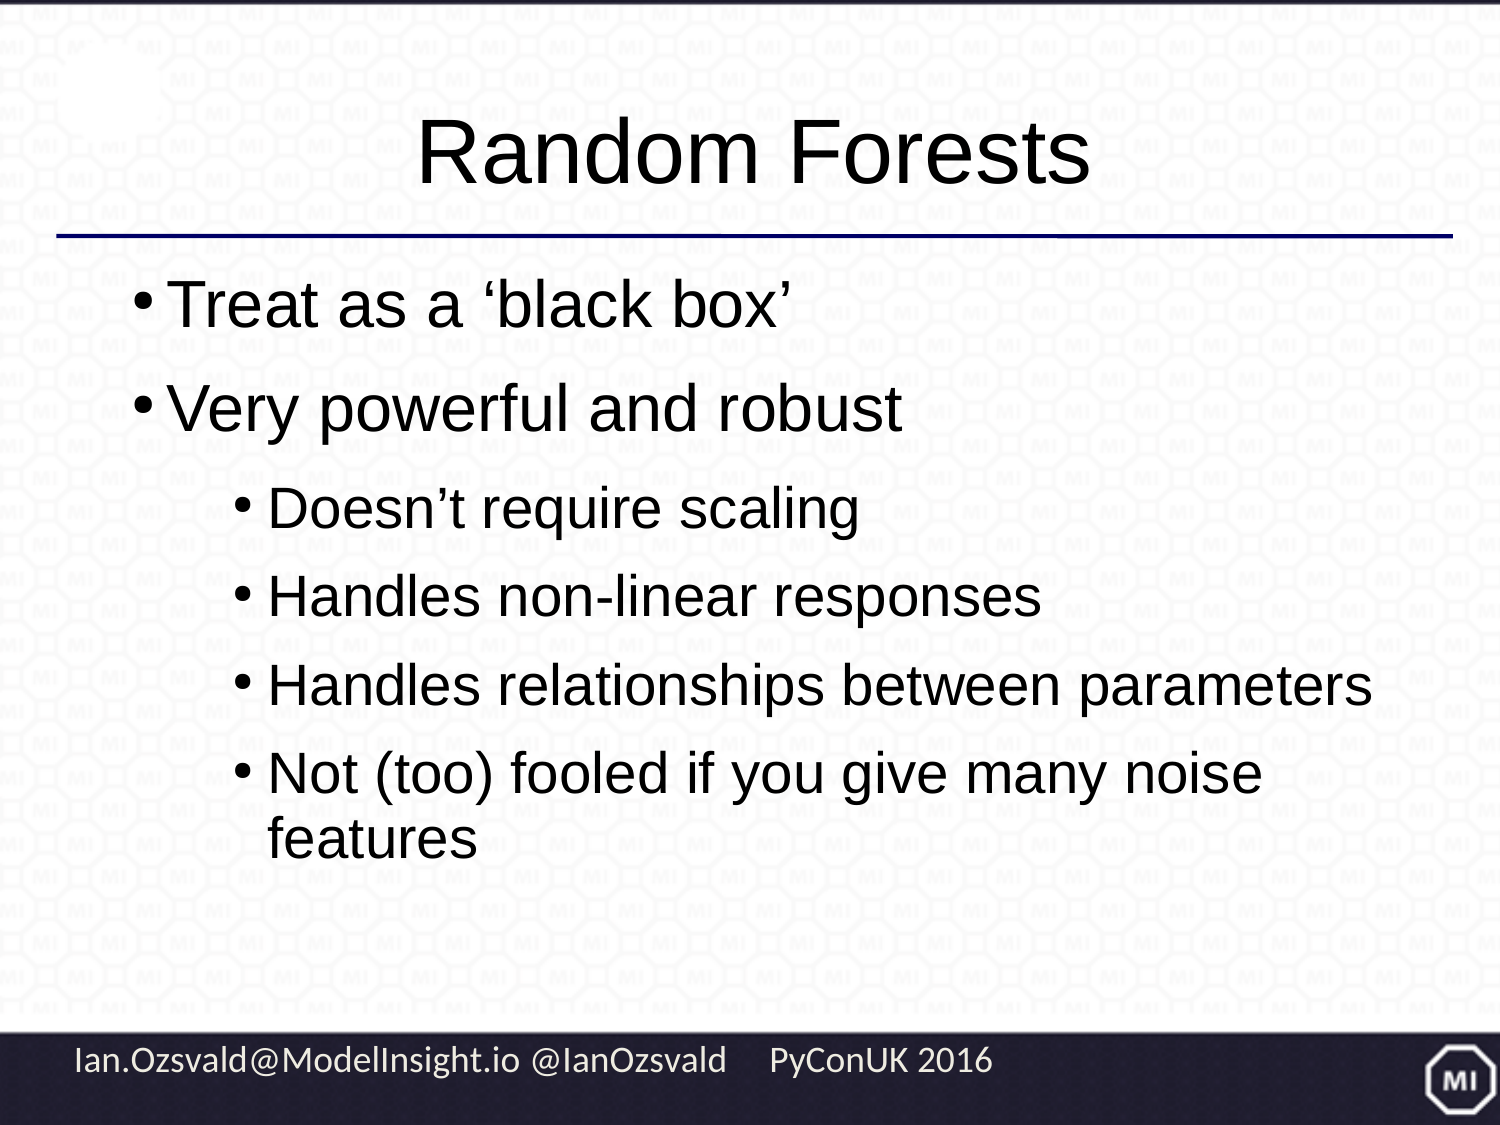

# Random Forests
Treat as a ‘black box’
Very powerful and robust
Doesn’t require scaling
Handles non-linear responses
Handles relationships between parameters
Not (too) fooled if you give many noise features